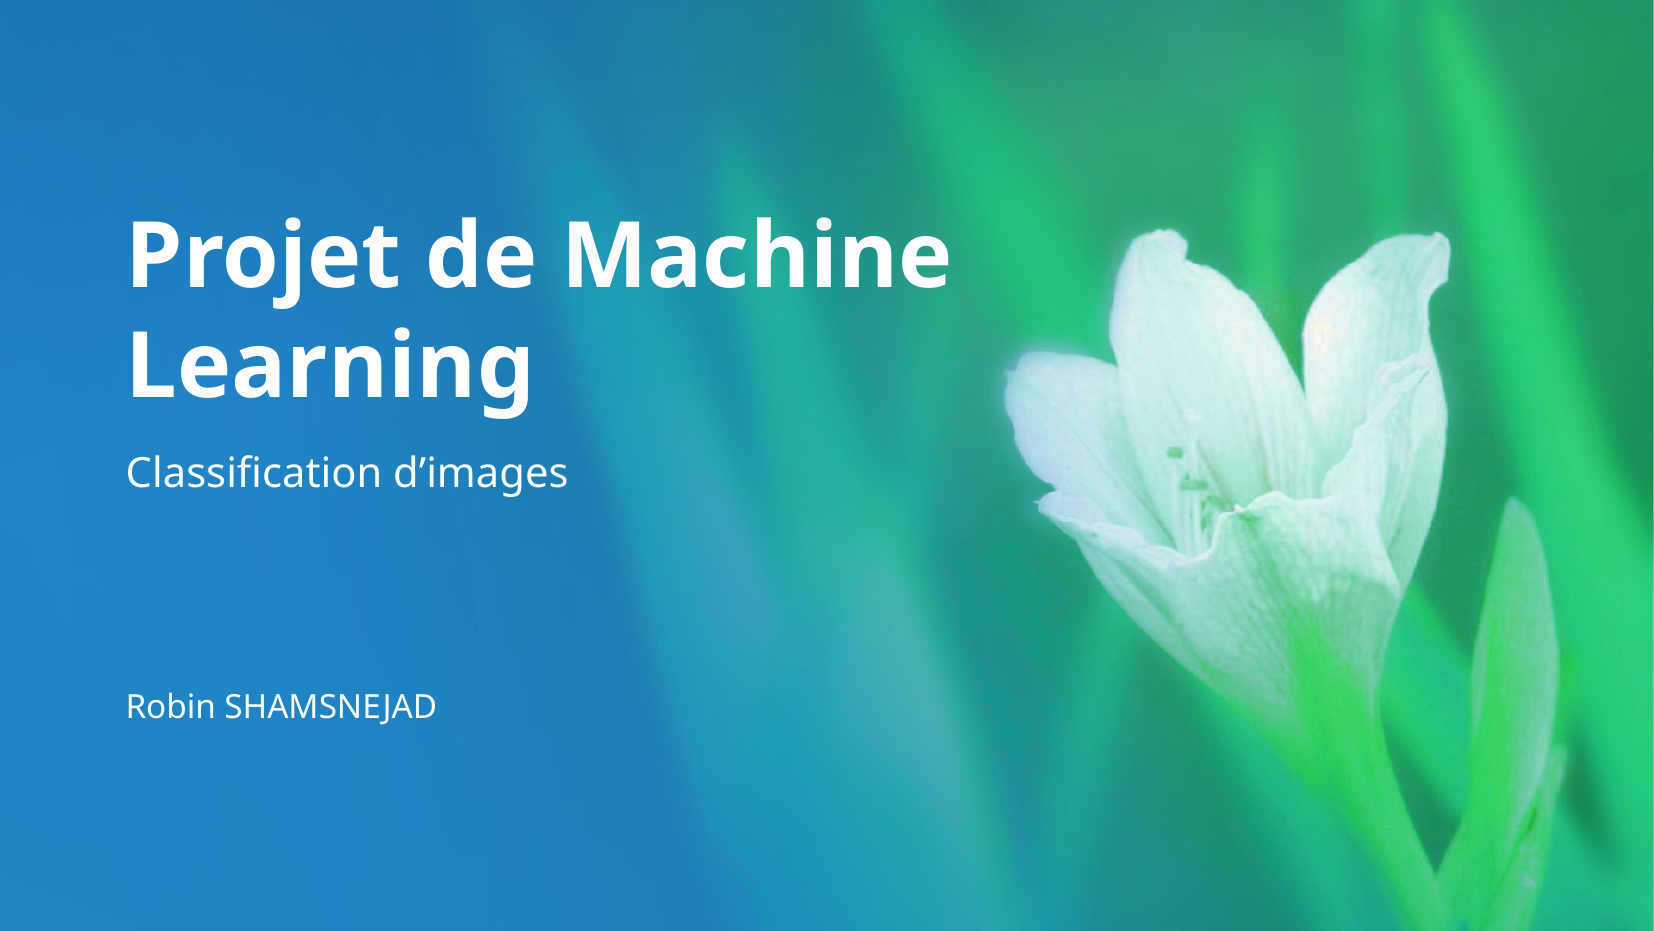

Projet de Machine Learning
Classification d’images
Robin SHAMSNEJAD